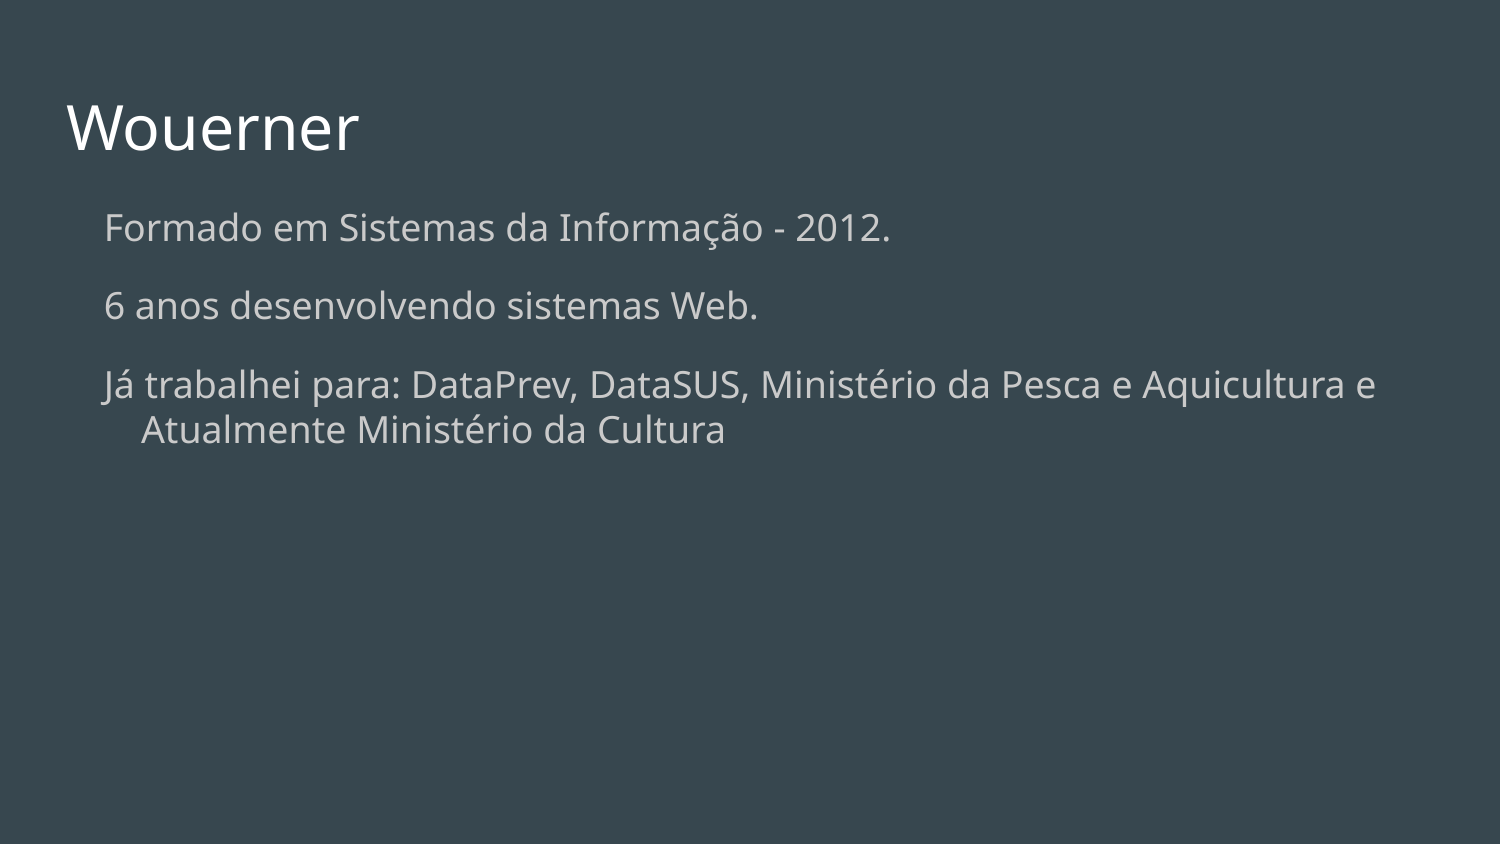

# Wouerner
Formado em Sistemas da Informação - 2012.
6 anos desenvolvendo sistemas Web.
Já trabalhei para: DataPrev, DataSUS, Ministério da Pesca e Aquicultura e Atualmente Ministério da Cultura